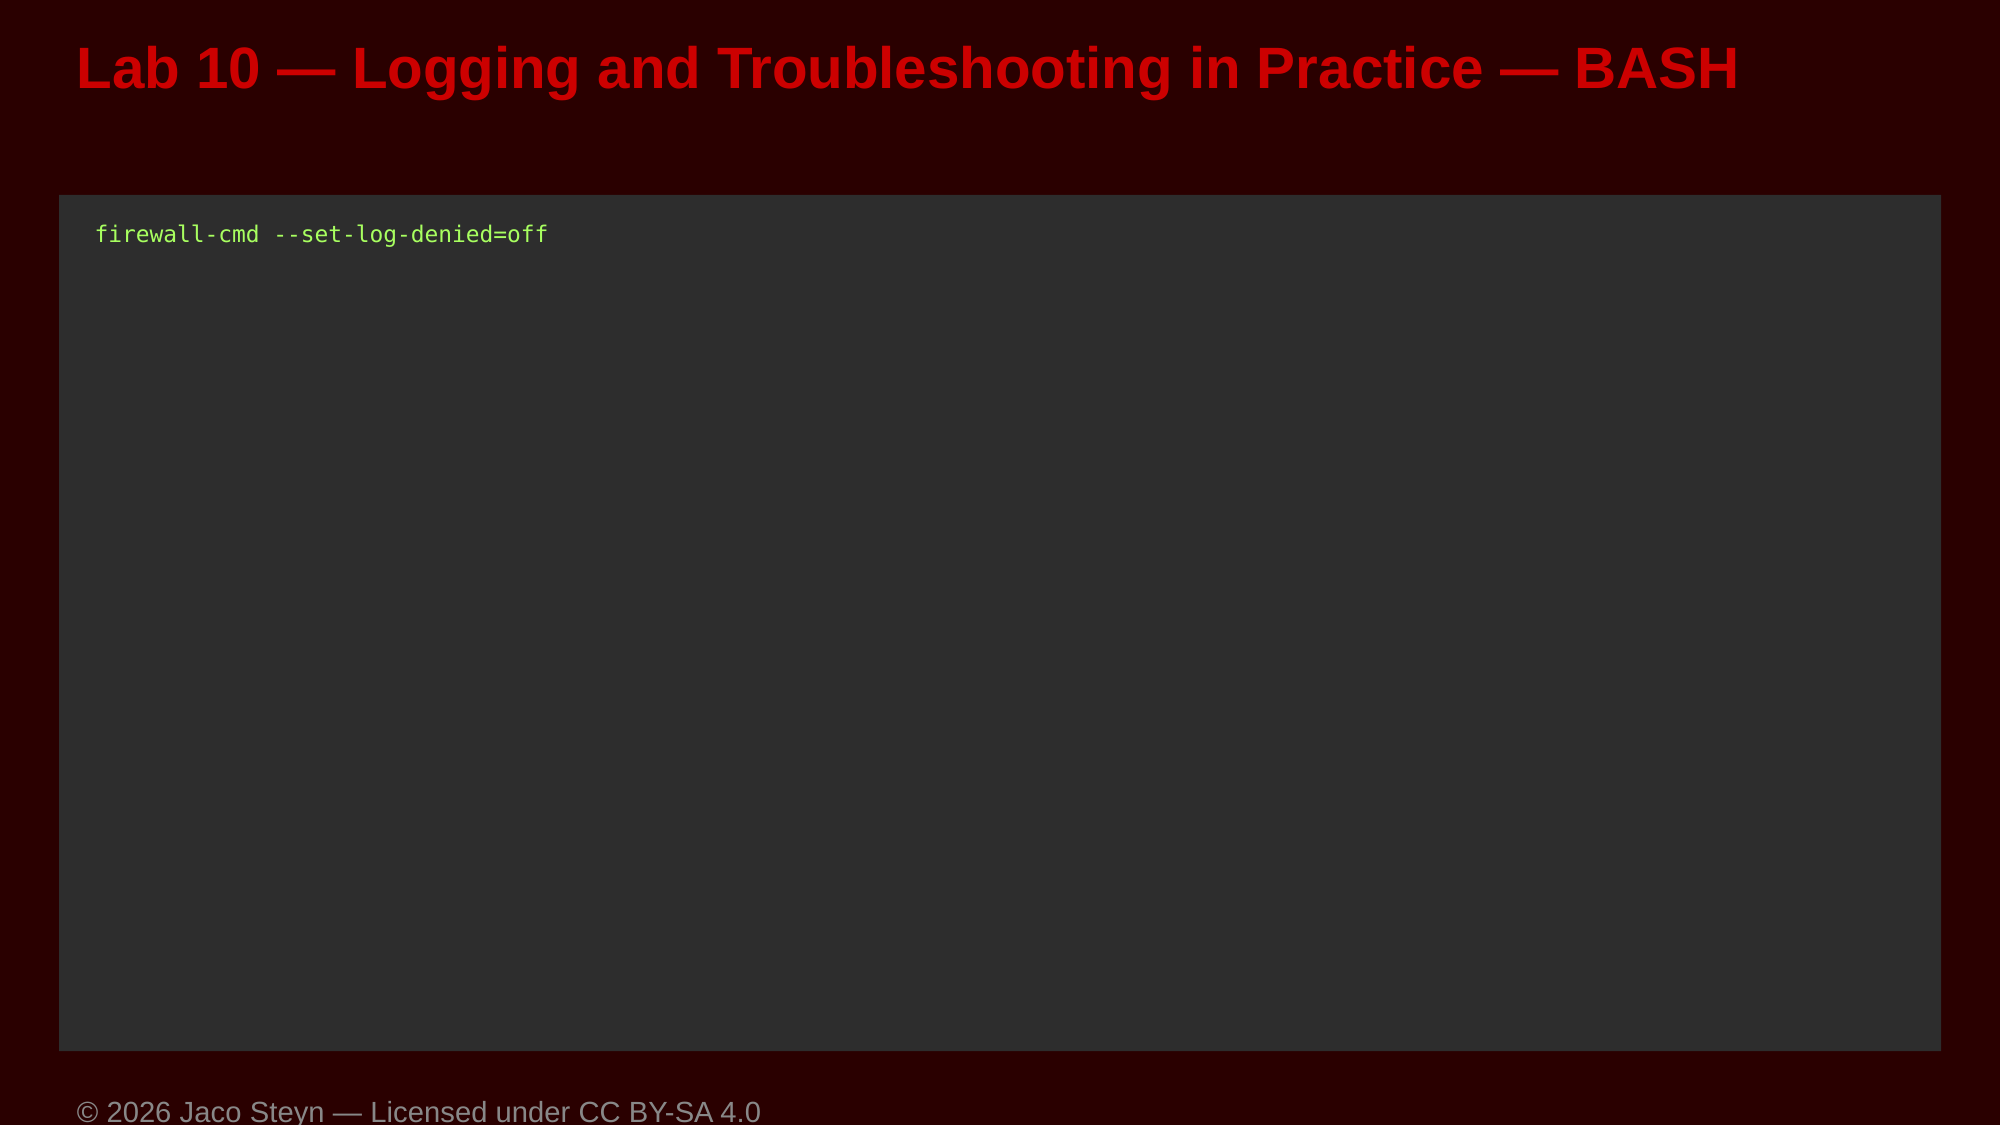

Lab 10 — Logging and Troubleshooting in Practice — BASH
firewall-cmd --set-log-denied=off
© 2026 Jaco Steyn — Licensed under CC BY-SA 4.0